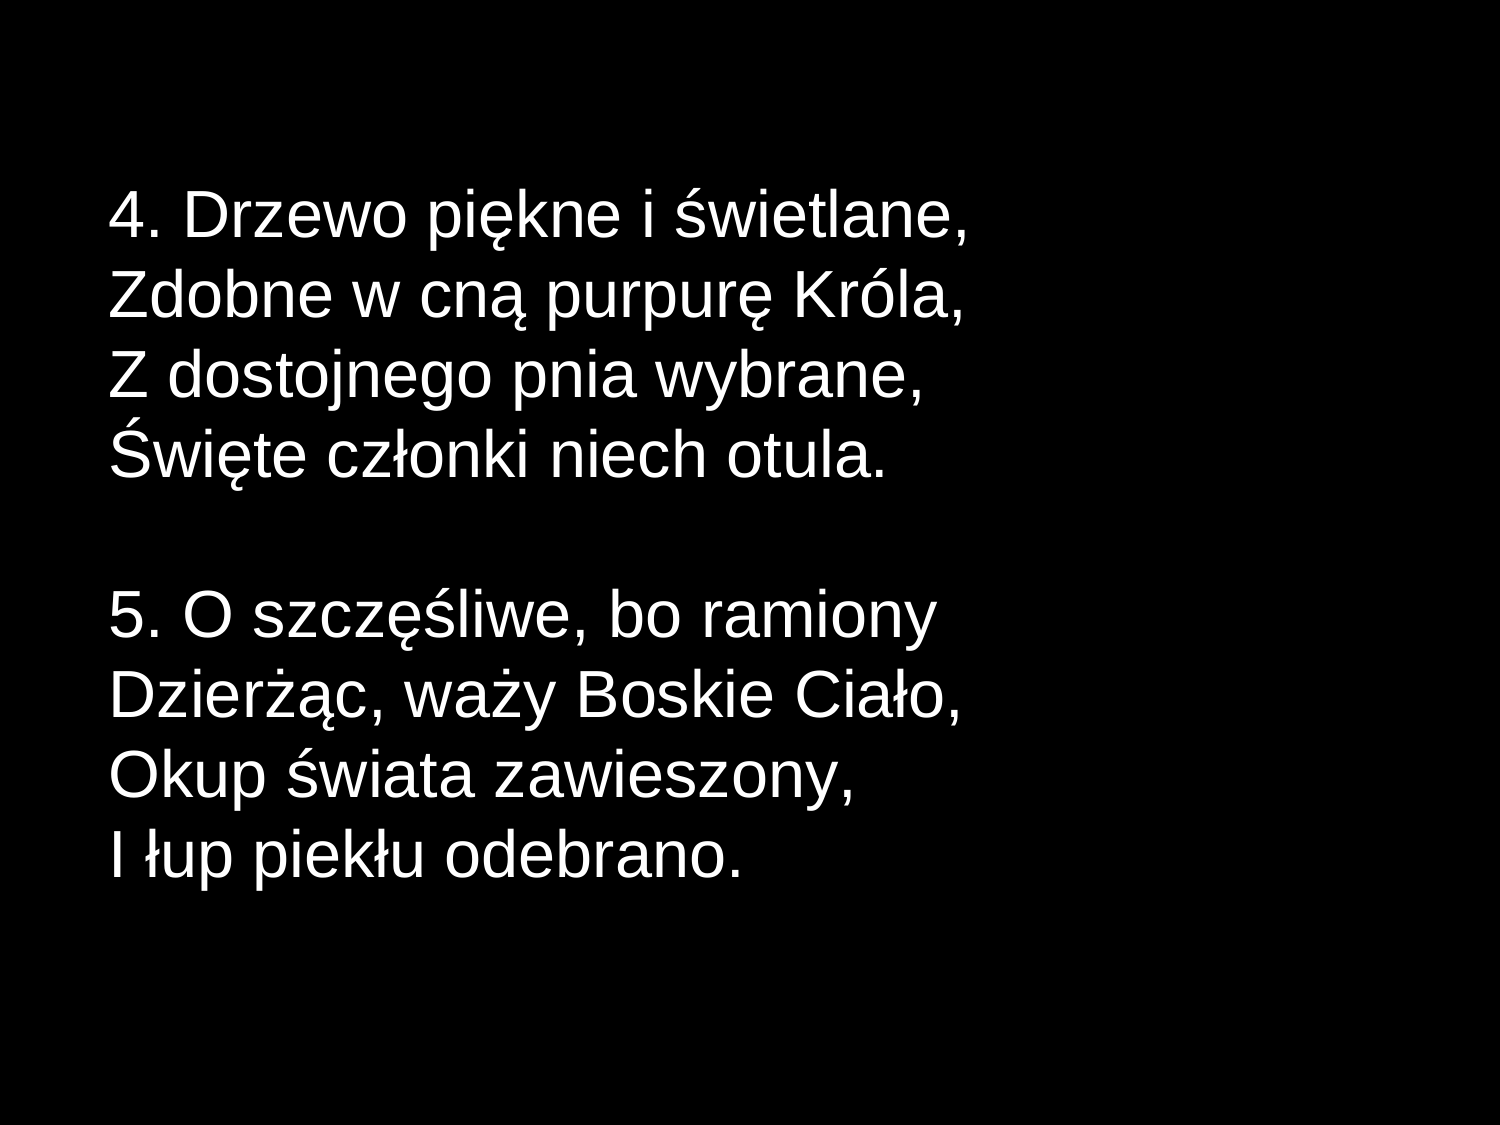

4. Drzewo piękne i świetlane,
Zdobne w cną purpurę Króla,
Z dostojnego pnia wybrane,
Święte członki niech otula.
5. O szczęśliwe, bo ramiony
Dzierżąc, waży Boskie Ciało,
Okup świata zawieszony,
I łup piekłu odebrano.